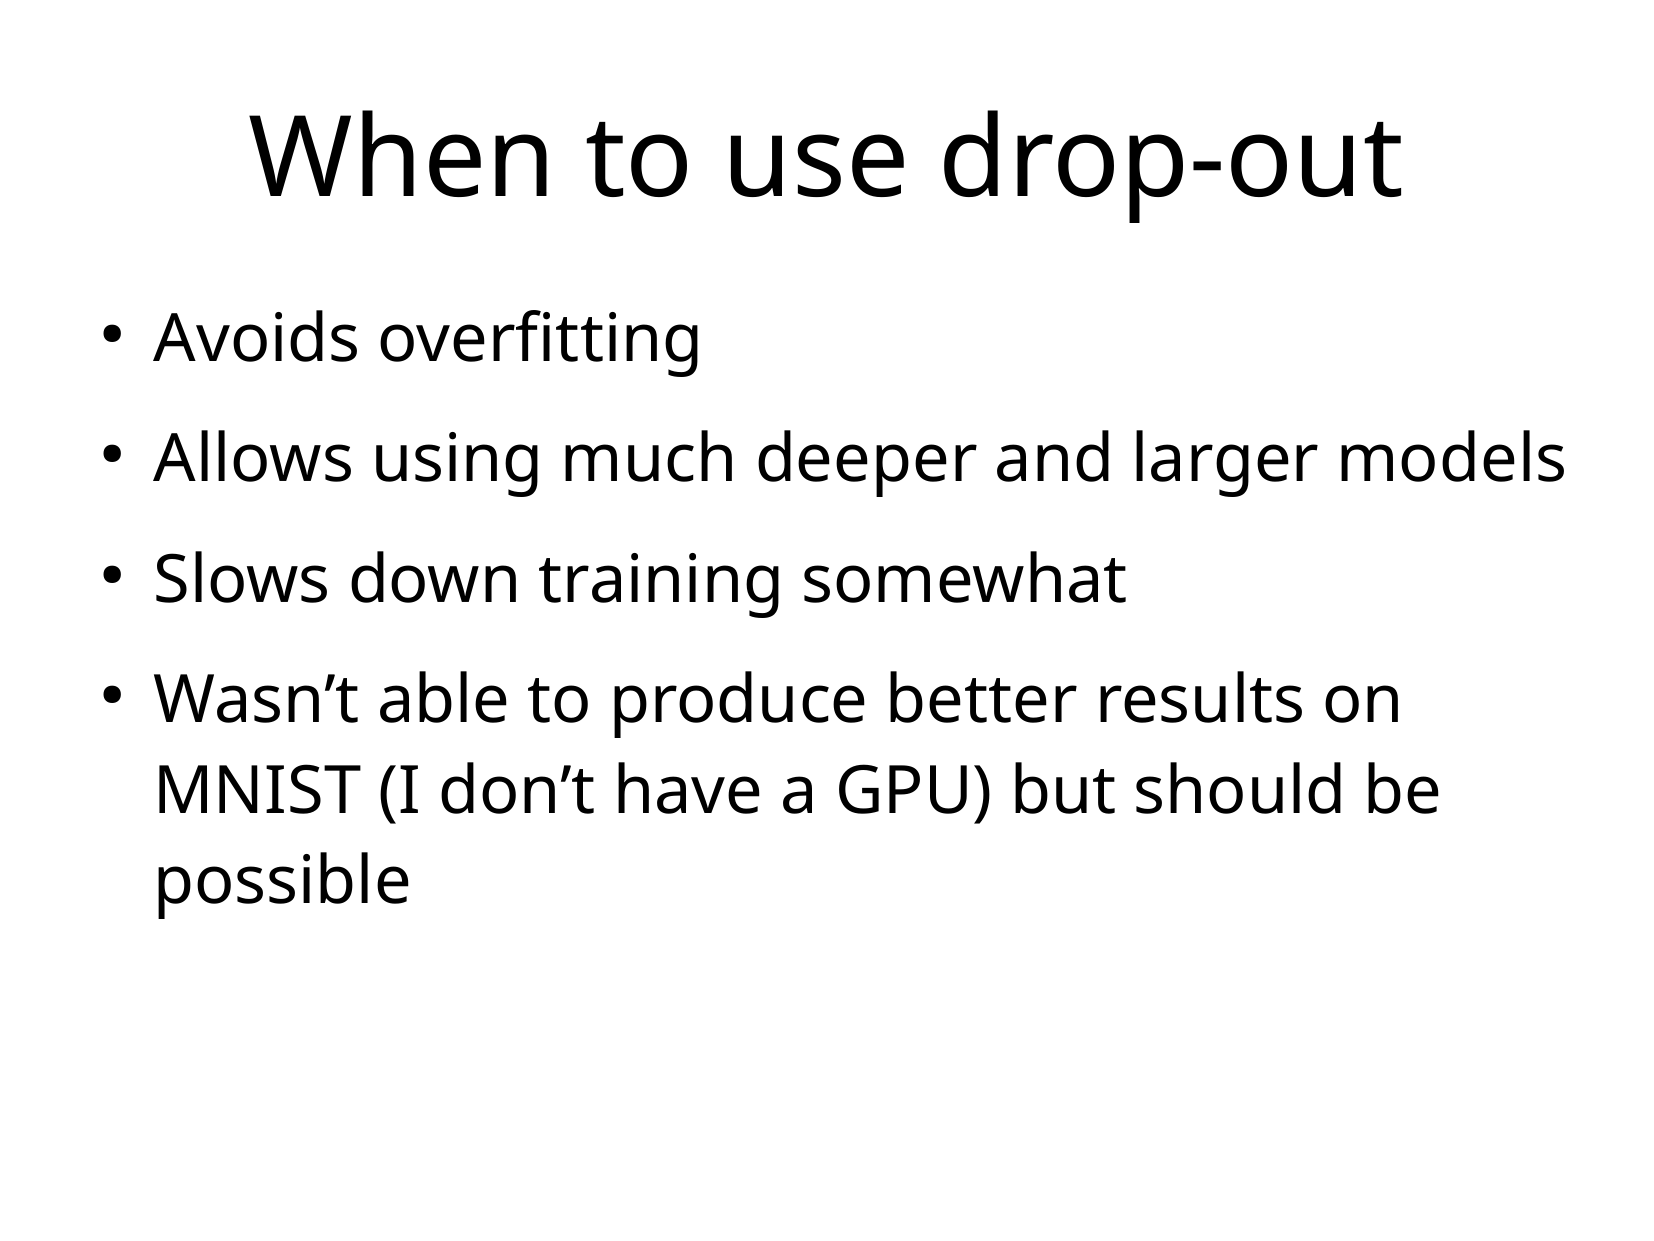

# When to use drop-out
Avoids overfitting
Allows using much deeper and larger models
Slows down training somewhat
Wasn’t able to produce better results on MNIST (I don’t have a GPU) but should be possible